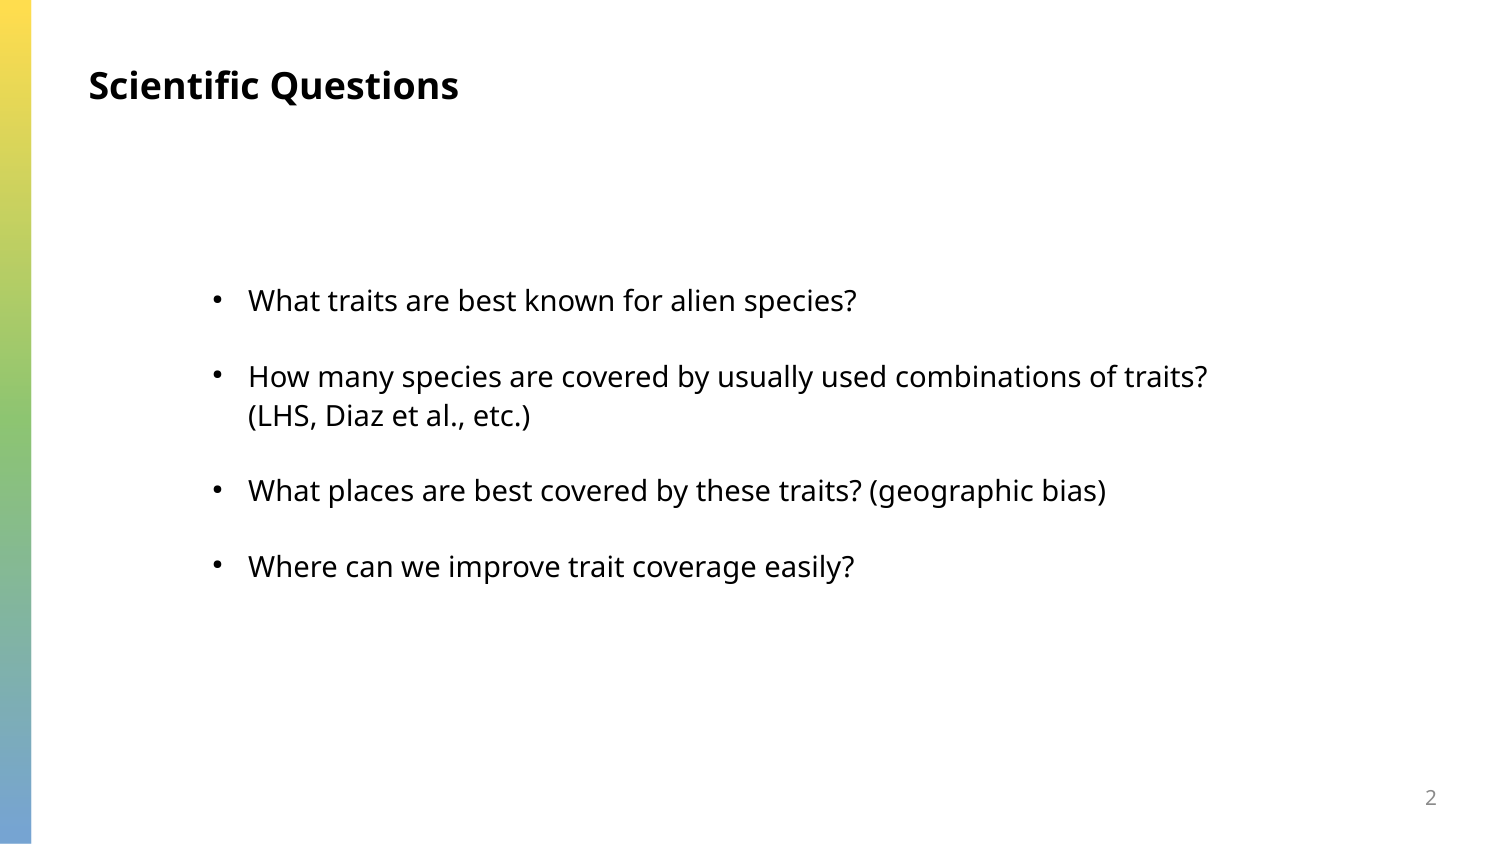

# Scientific Questions
What traits are best known for alien species?
How many species are covered by usually used combinations of traits?
(LHS, Diaz et al., etc.)
What places are best covered by these traits? (geographic bias)
Where can we improve trait coverage easily?